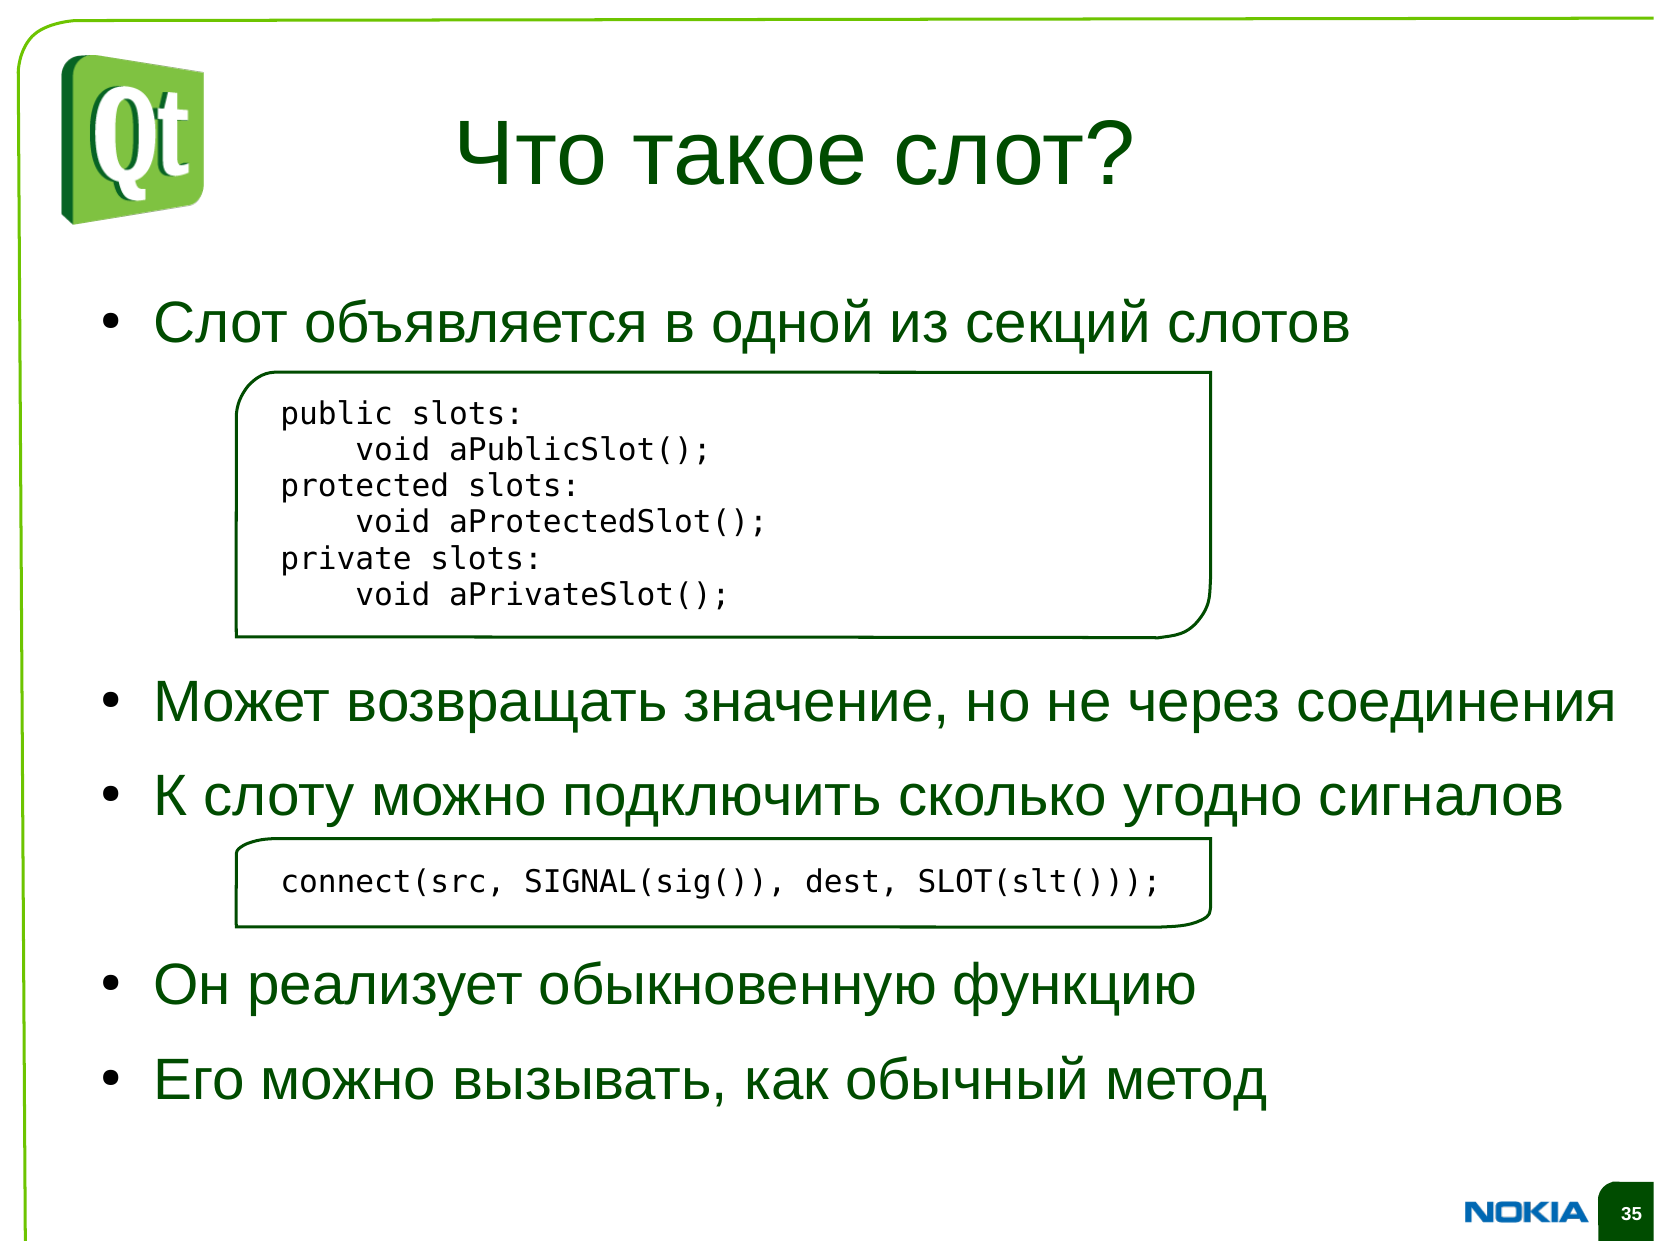

# Что такое слот?
Слот объявляется в одной из секций слотов
Может возвращать значение, но не через соединения
К слоту можно подключить сколько угодно сигналов
Он реализует обыкновенную функцию
Его можно вызывать, как обычный метод
public slots:
 void aPublicSlot();
protected slots:
 void aProtectedSlot();
private slots:
 void aPrivateSlot();
connect(src, SIGNAL(sig()), dest, SLOT(slt()));